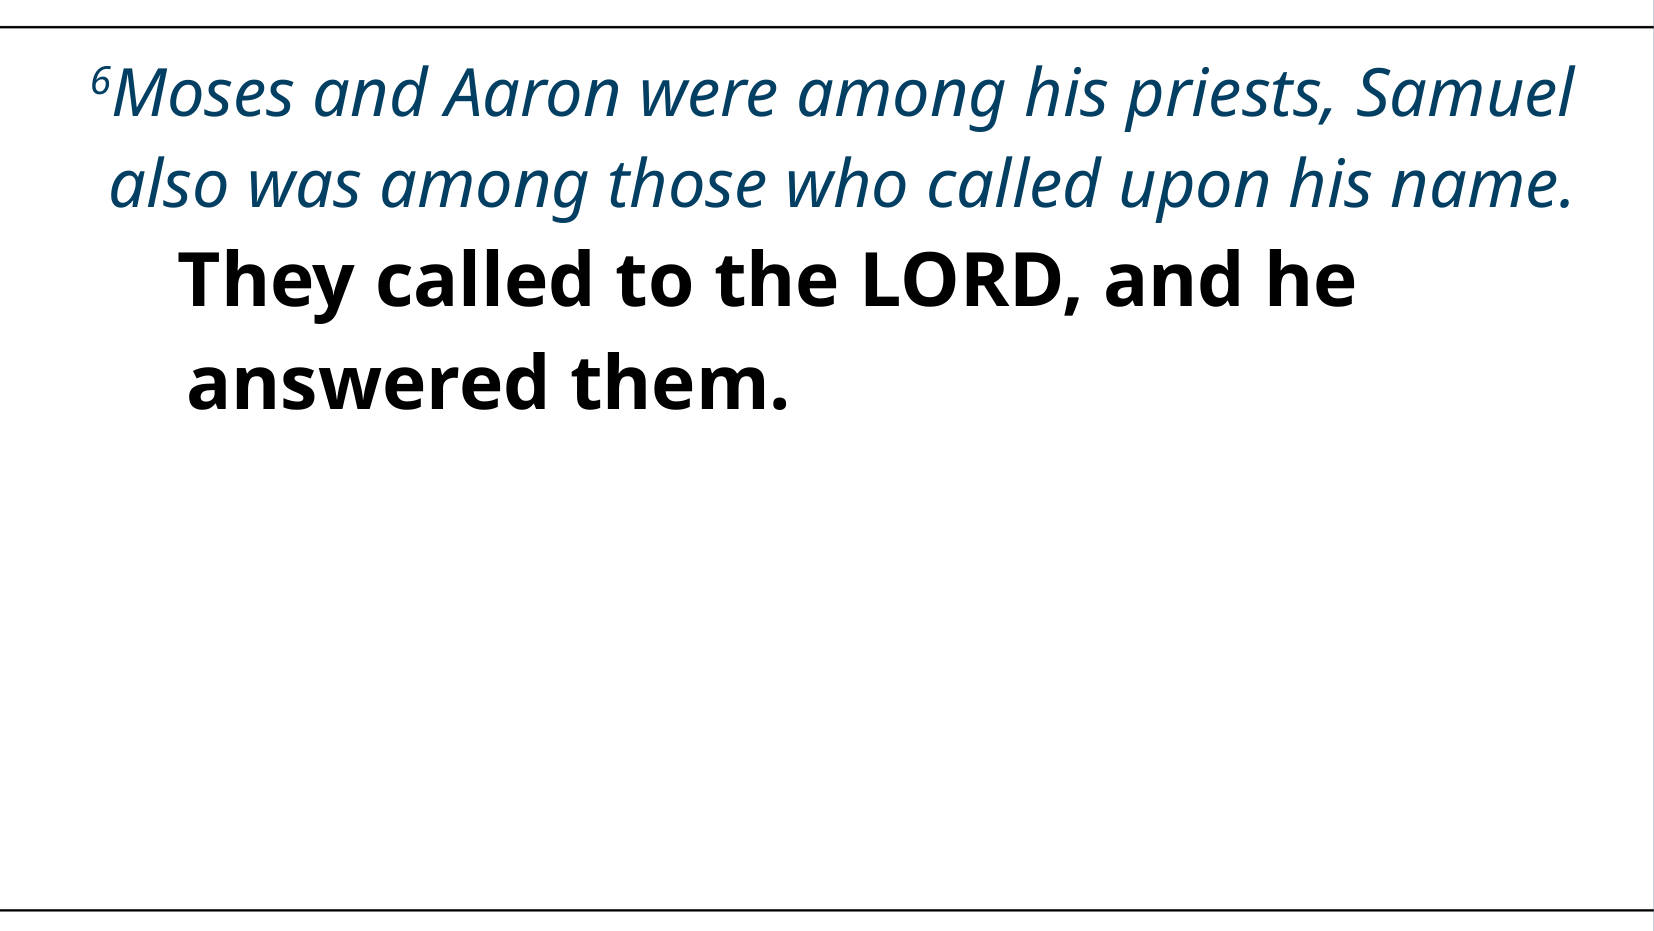

6Moses and Aaron were among his priests, Samuel also was among those who called upon his name.
 They called to the LORD, and he
 answered them.